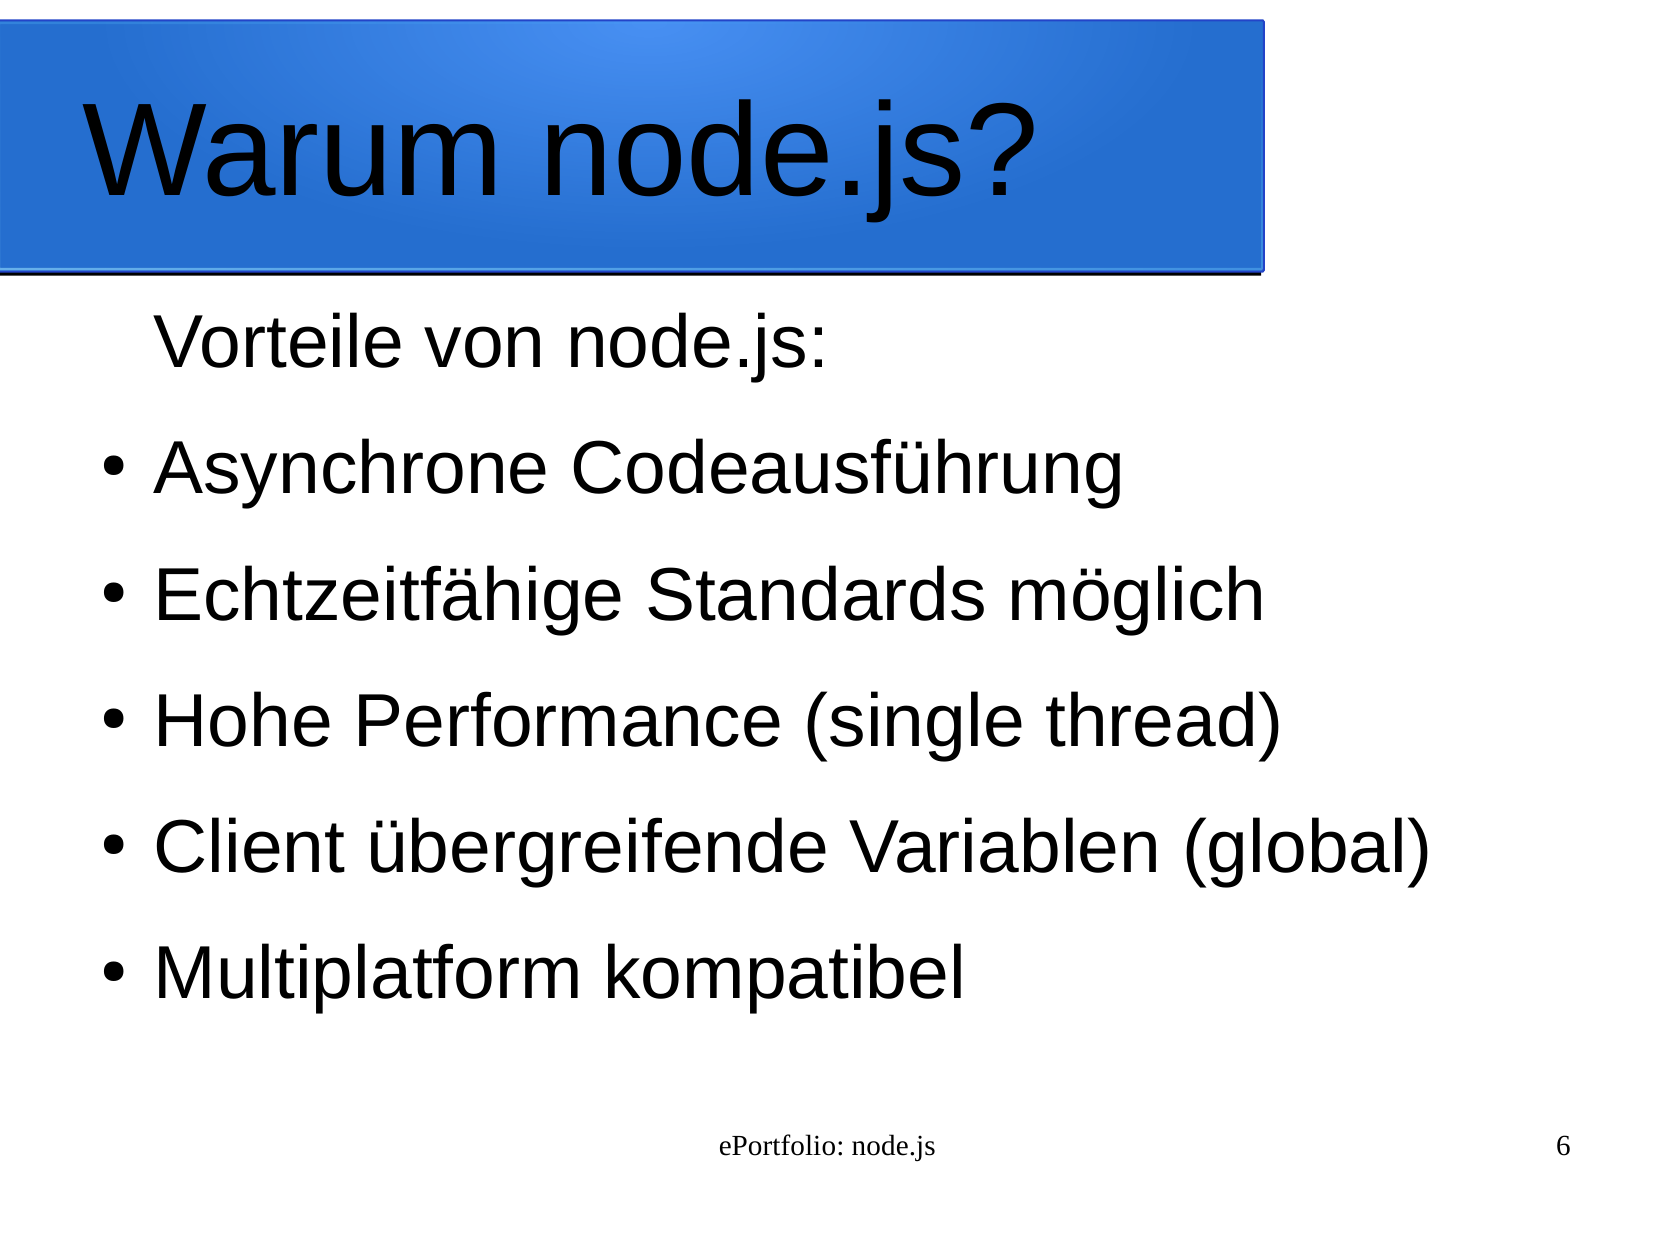

# Warum node.js?
Vorteile von node.js:
Asynchrone Codeausführung
Echtzeitfähige Standards möglich
Hohe Performance (single thread)
Client übergreifende Variablen (global)
Multiplatform kompatibel
ePortfolio: node.js
6